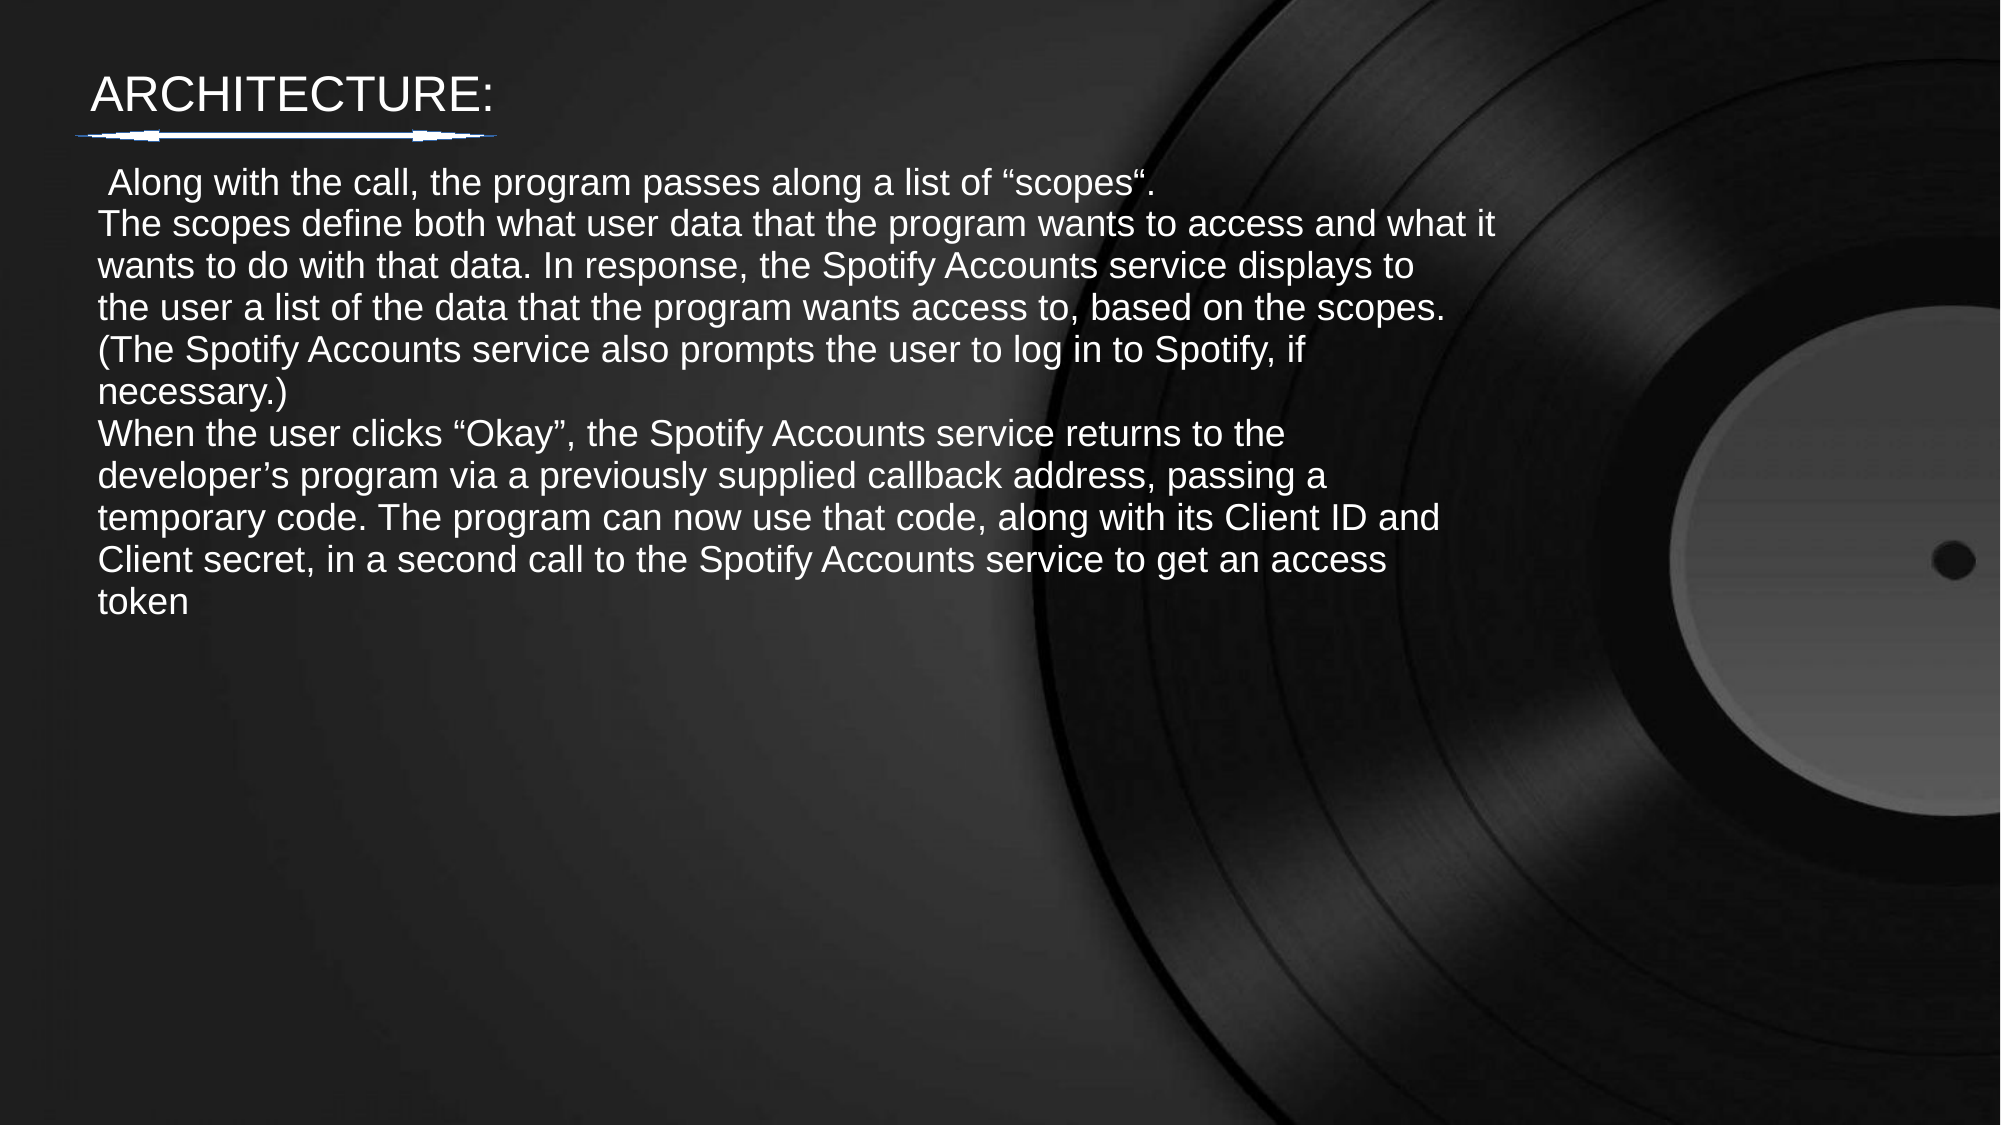

ARCHITECTURE:
 Along with the call, the program passes along a list of “scopes“.
The scopes define both what user data that the program wants to access and what it
wants to do with that data. In response, the Spotify Accounts service displays to
the user a list of the data that the program wants access to, based on the scopes.
(The Spotify Accounts service also prompts the user to log in to Spotify, if
necessary.)
When the user clicks “Okay”, the Spotify Accounts service returns to the
developer’s program via a previously supplied callback address, passing a
temporary code. The program can now use that code, along with its Client ID and
Client secret, in a second call to the Spotify Accounts service to get an access
token